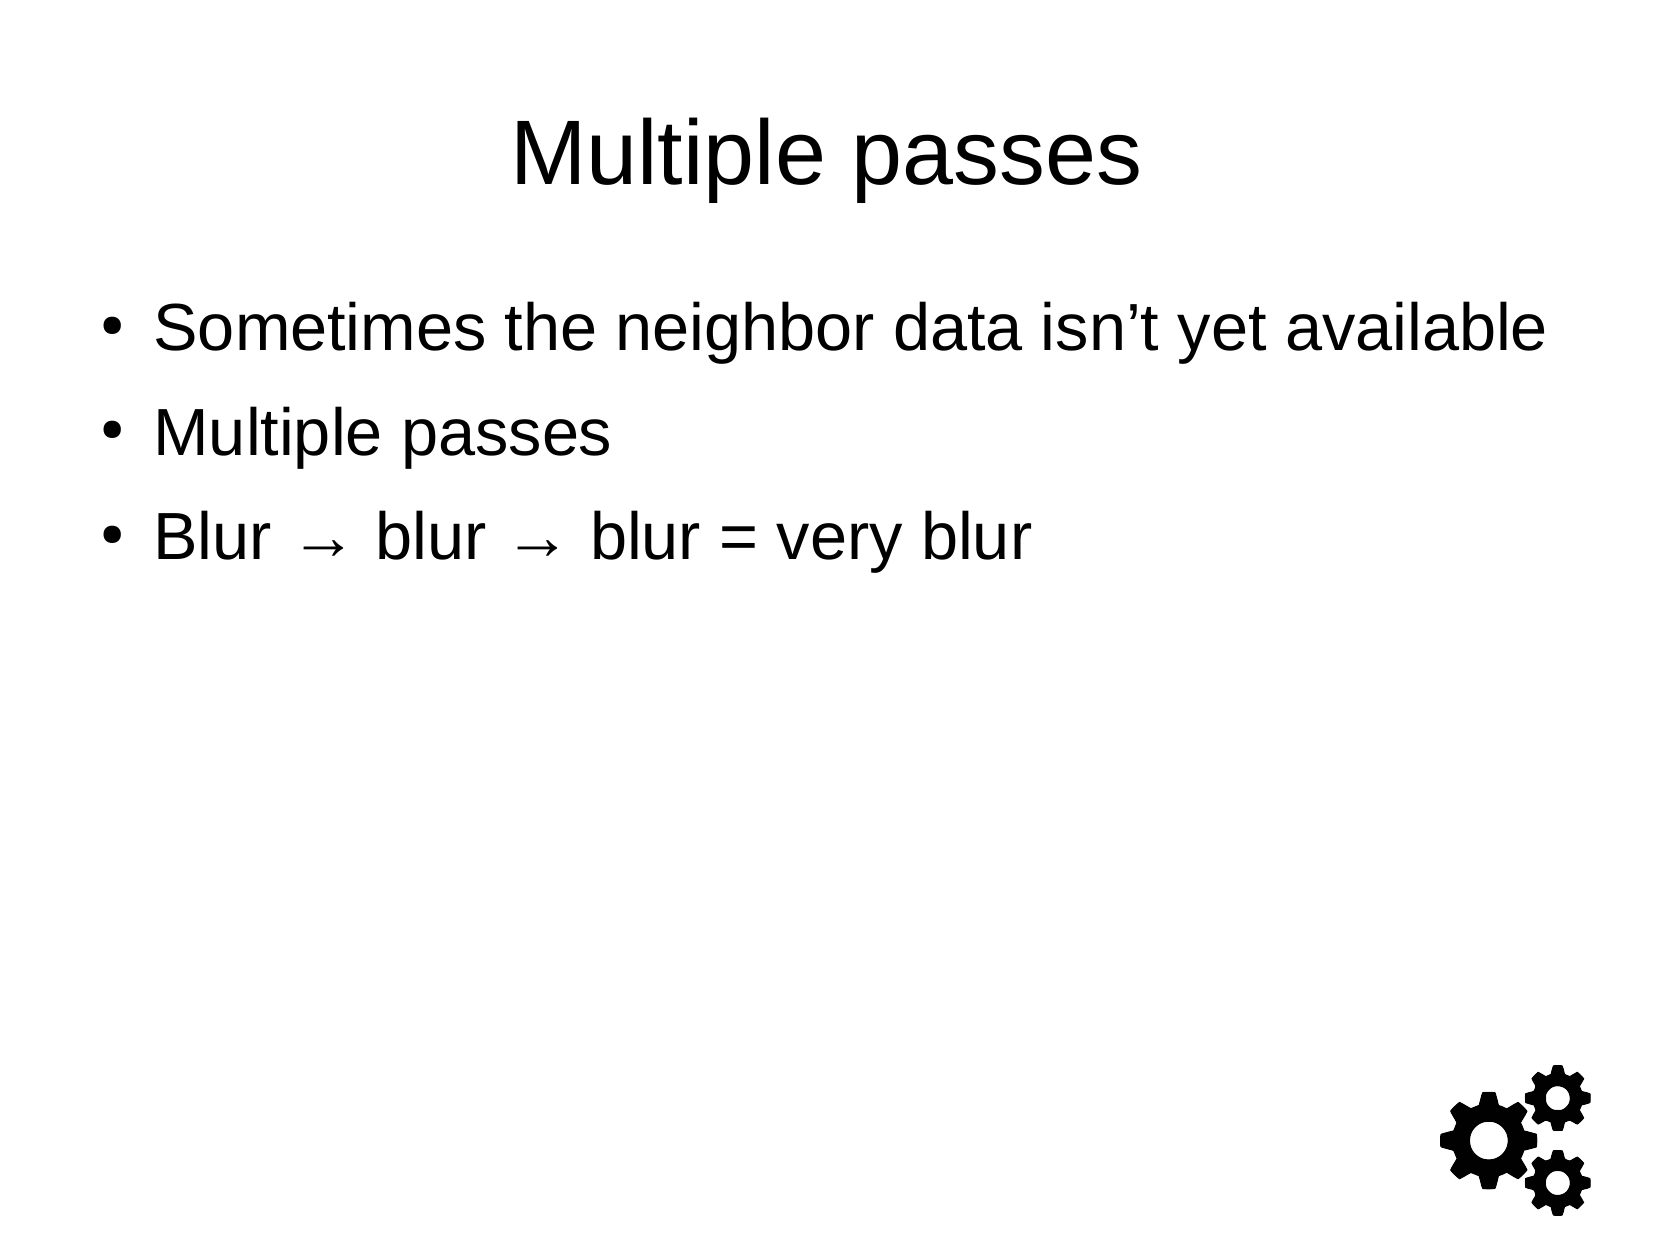

# Multiple passes
Sometimes the neighbor data isn’t yet available
Multiple passes
Blur → blur → blur = very blur